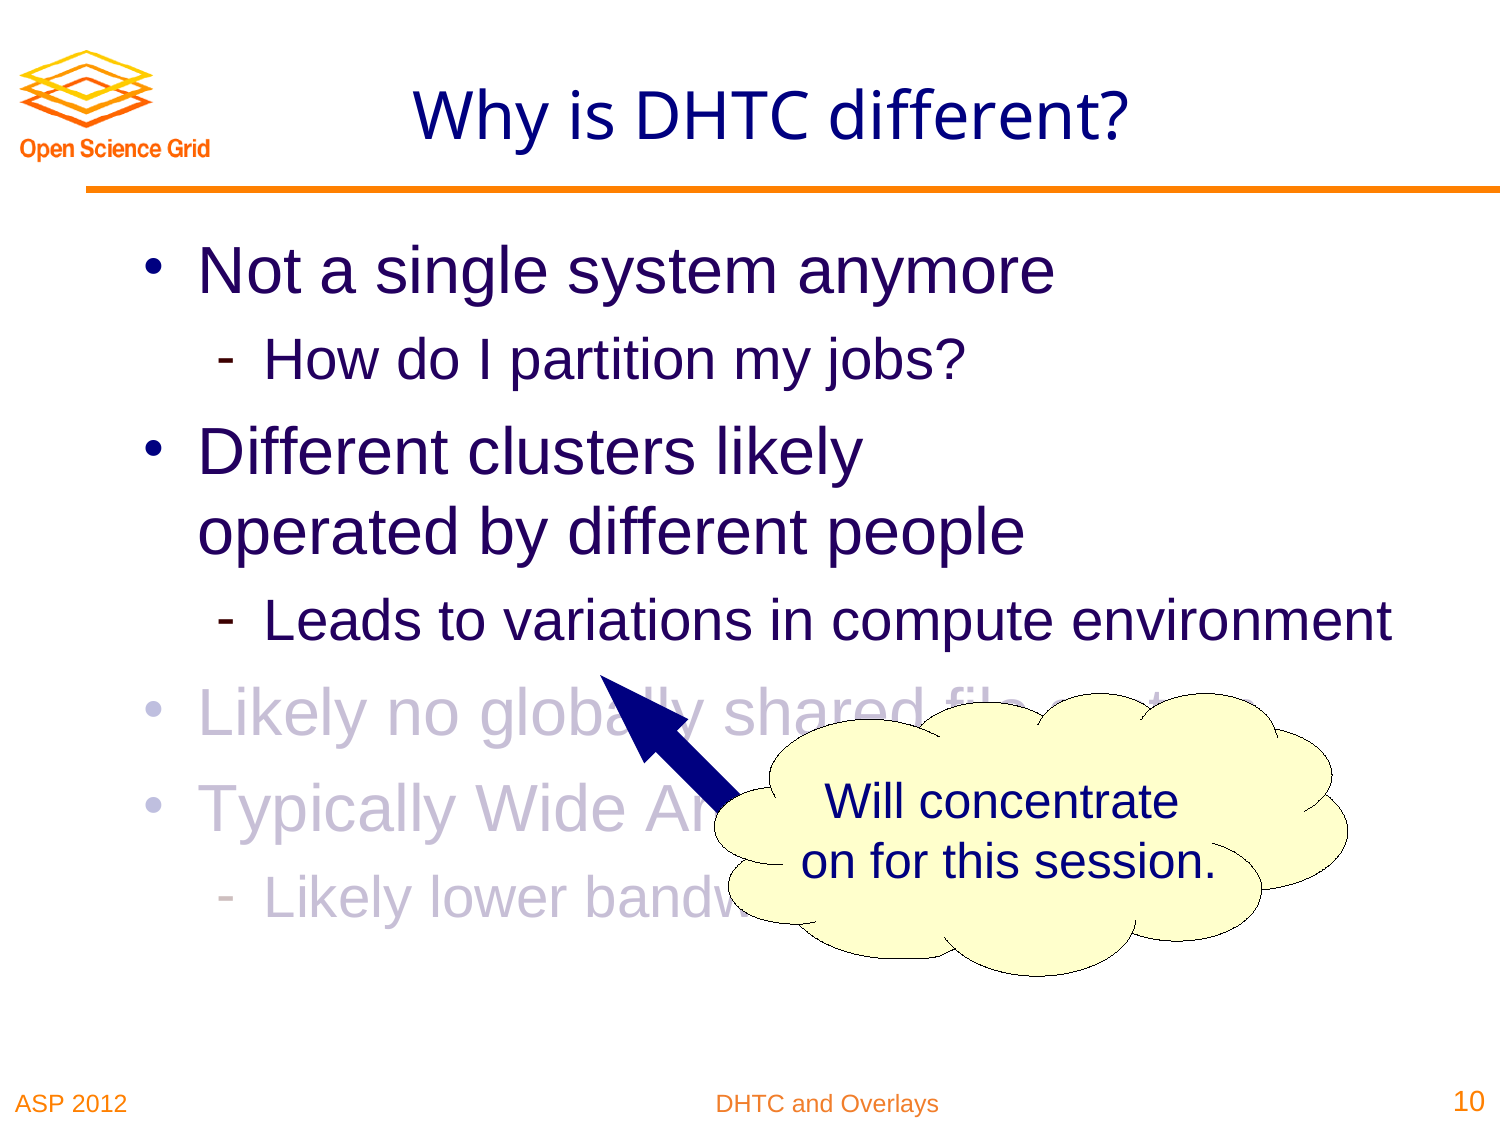

# Why is DHTC different?
Not a single system anymore
How do I partition my jobs?
Different clusters likely
operated by different people
Leads to variations in compute environment
Likely no globally shared file system
Typically Wide Area Networking
Likely lower bandwidth and high RTT
Will concentrate
on for this session.